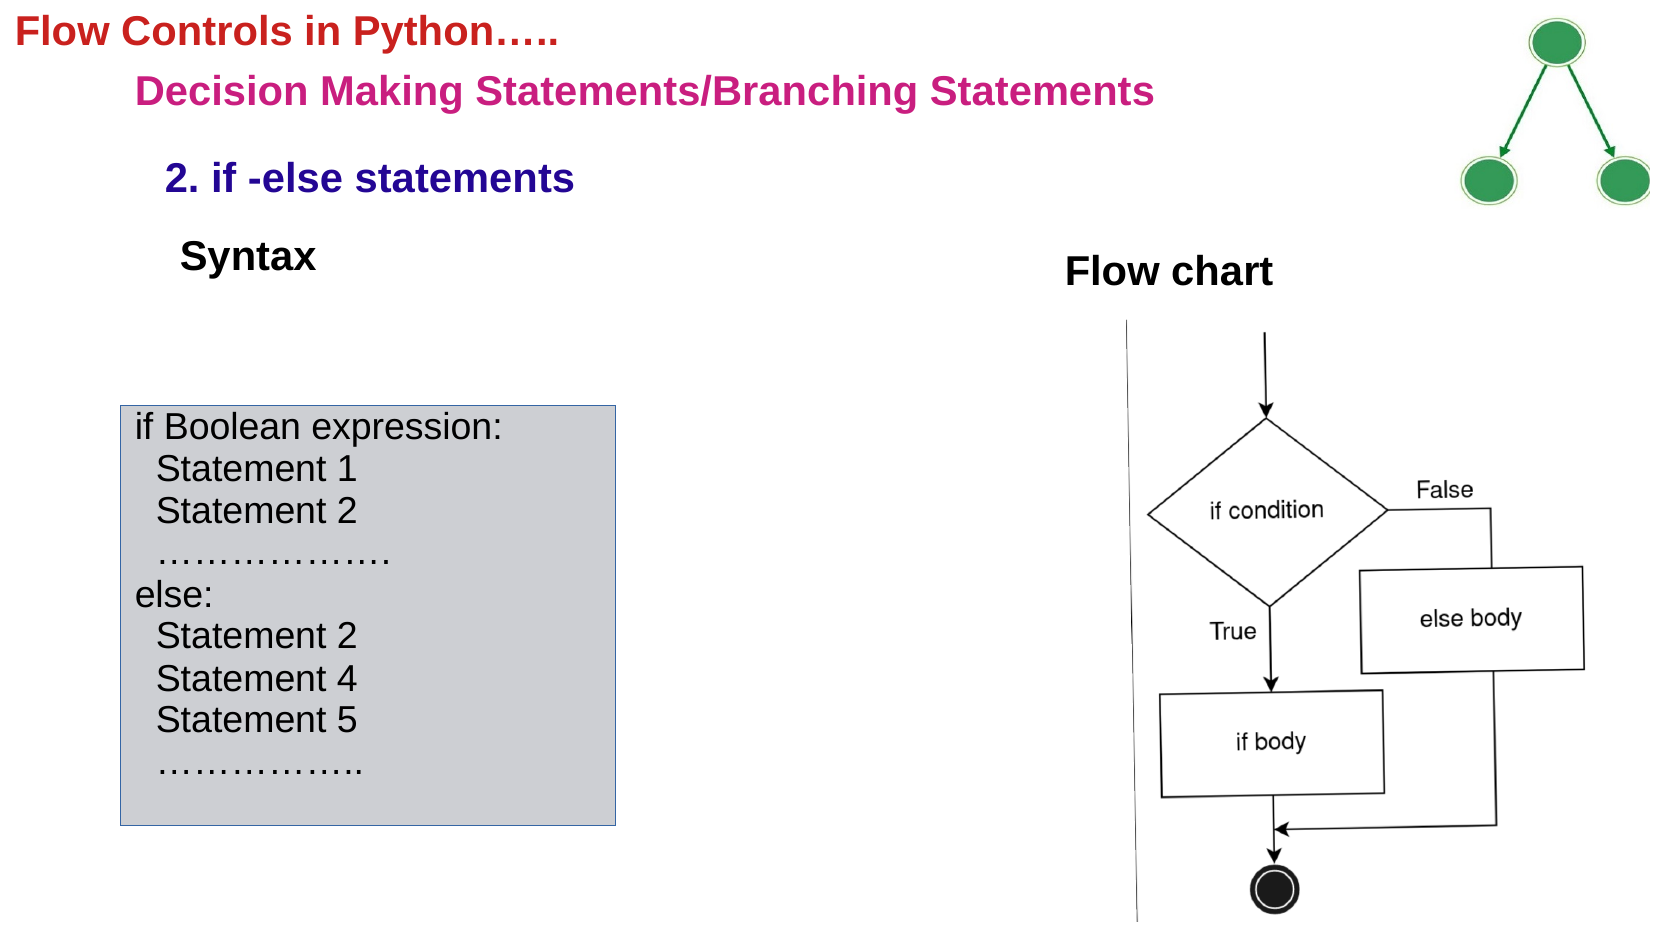

Flow Controls in Python…..
Decision Making Statements/Branching Statements
2. if -else statements
Syntax
Flow chart
if Boolean expression:
 Statement 1
 Statement 2
 ……………….
else:
 Statement 2
 Statement 4
 Statement 5
 ……………..